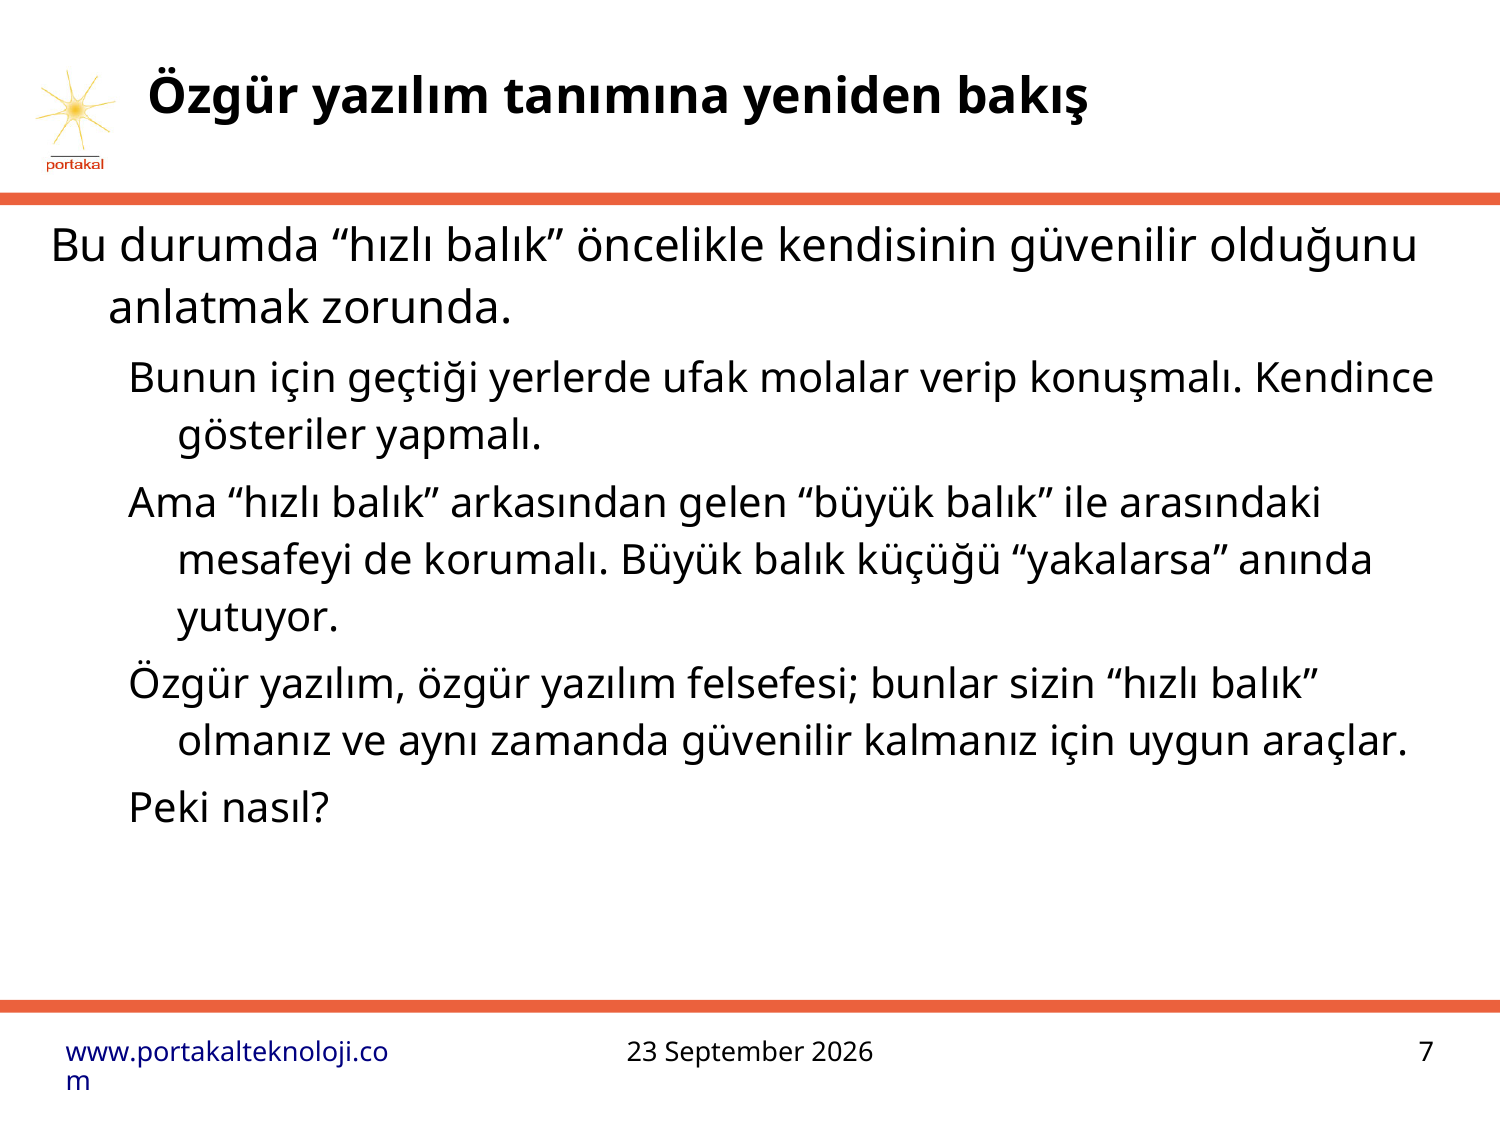

# Özgür yazılım tanımına yeniden bakış
Bu durumda “hızlı balık” öncelikle kendisinin güvenilir olduğunu anlatmak zorunda.
Bunun için geçtiği yerlerde ufak molalar verip konuşmalı. Kendince gösteriler yapmalı.
Ama “hızlı balık” arkasından gelen “büyük balık” ile arasındaki mesafeyi de korumalı. Büyük balık küçüğü “yakalarsa” anında yutuyor.
Özgür yazılım, özgür yazılım felsefesi; bunlar sizin “hızlı balık” olmanız ve aynı zamanda güvenilir kalmanız için uygun araçlar.
Peki nasıl?